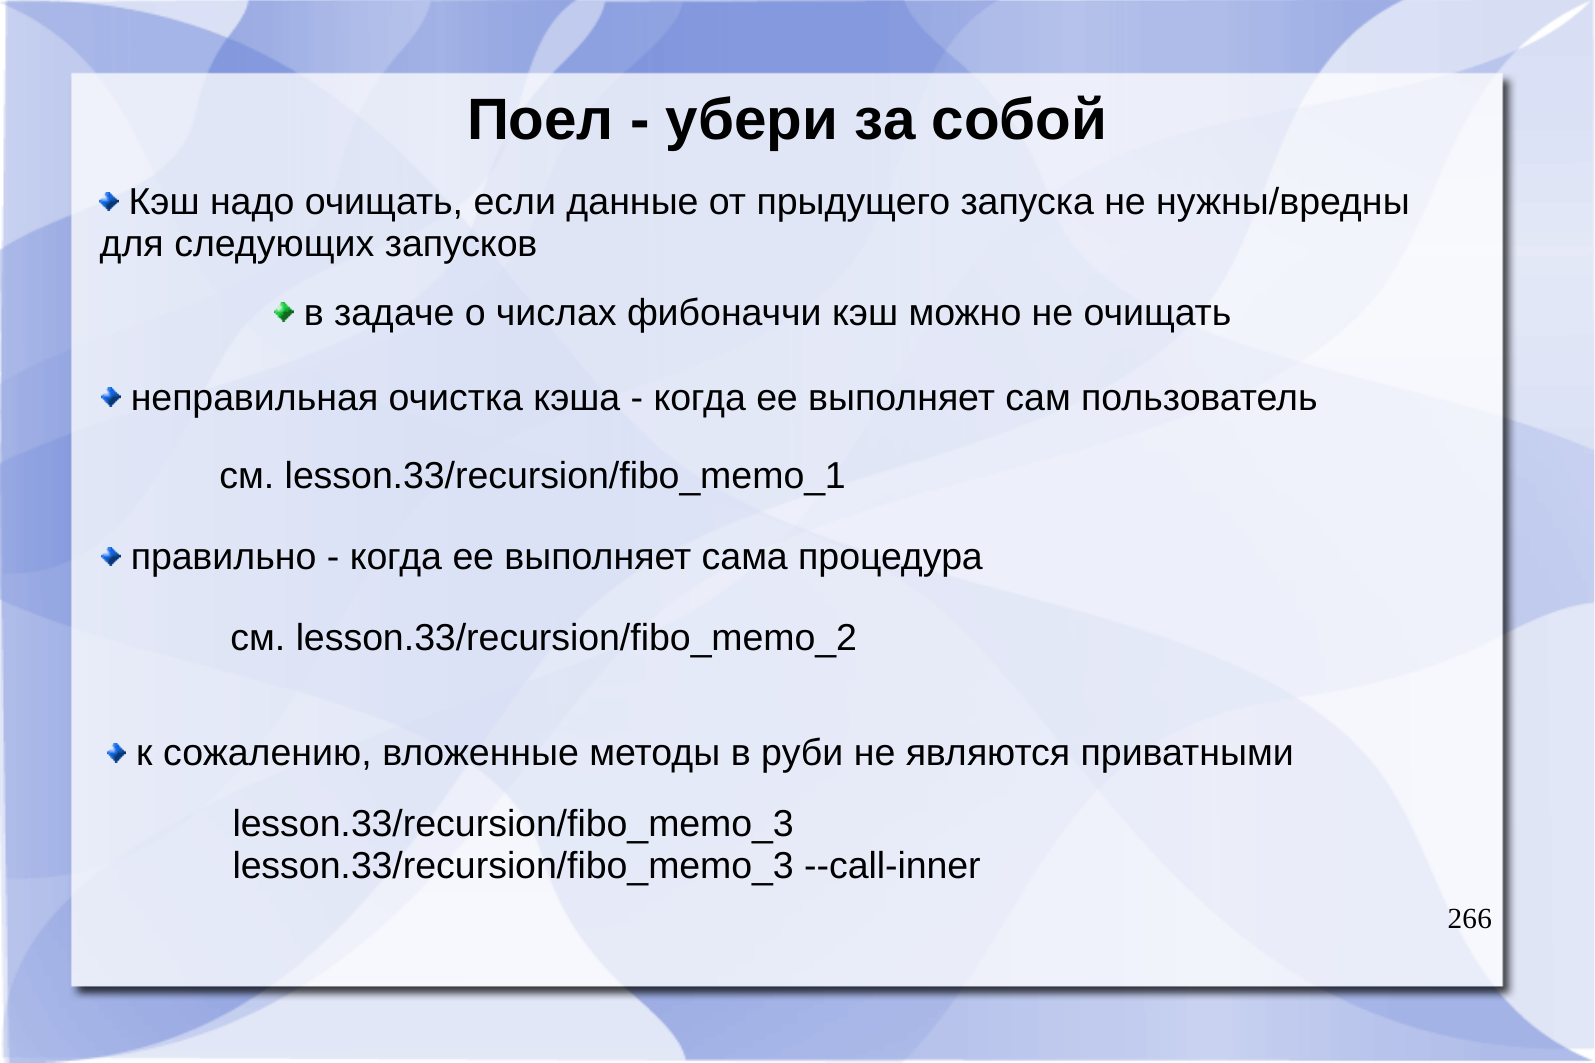

# Поел - убери за собой
 Кэш надо очищать, если данные от прыдущего запуска не нужны/вредны для следующих запусков
 в задаче о числах фибоначчи кэш можно не очищать
 неправильная очистка кэша - когда ее выполняет сам пользователь
см. lesson.33/recursion/fibo_memo_1
 правильно - когда ее выполняет сама процедура
см. lesson.33/recursion/fibo_memo_2
 к сожалению, вложенные методы в руби не являются приватными
lesson.33/recursion/fibo_memo_3
lesson.33/recursion/fibo_memo_3 --call-inner
266